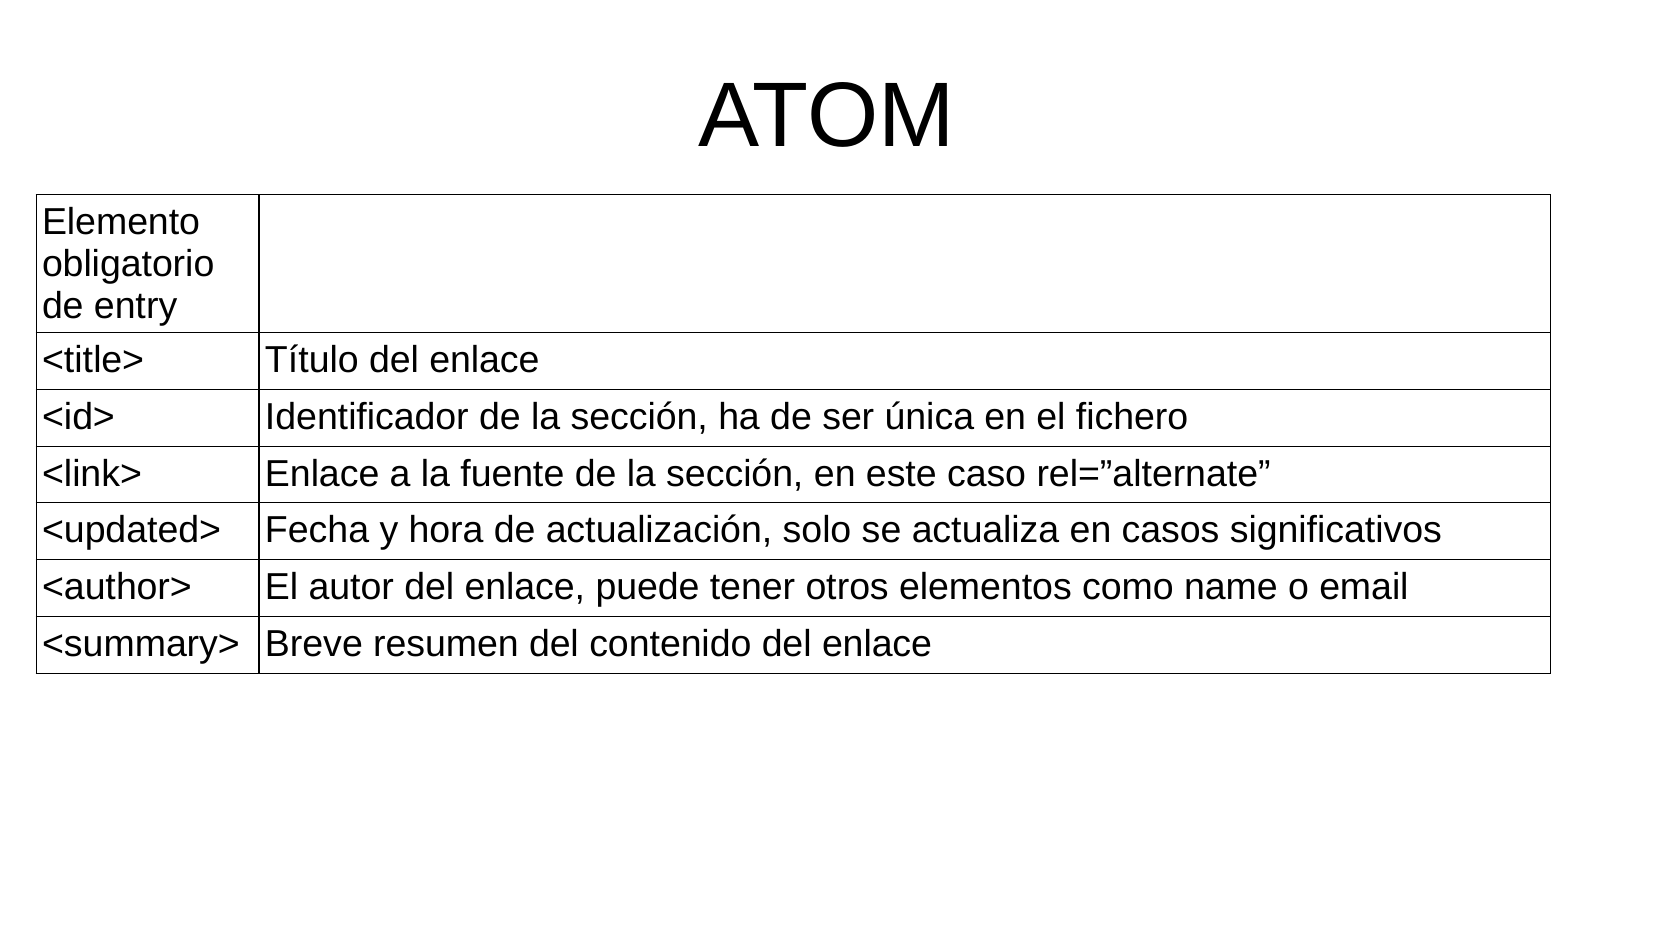

# ATOM
| Elemento obligatorio de entry | |
| --- | --- |
| <title> | Título del enlace |
| <id> | Identificador de la sección, ha de ser única en el fichero |
| <link> | Enlace a la fuente de la sección, en este caso rel=”alternate” |
| <updated> | Fecha y hora de actualización, solo se actualiza en casos significativos |
| <author> | El autor del enlace, puede tener otros elementos como name o email |
| <summary> | Breve resumen del contenido del enlace |